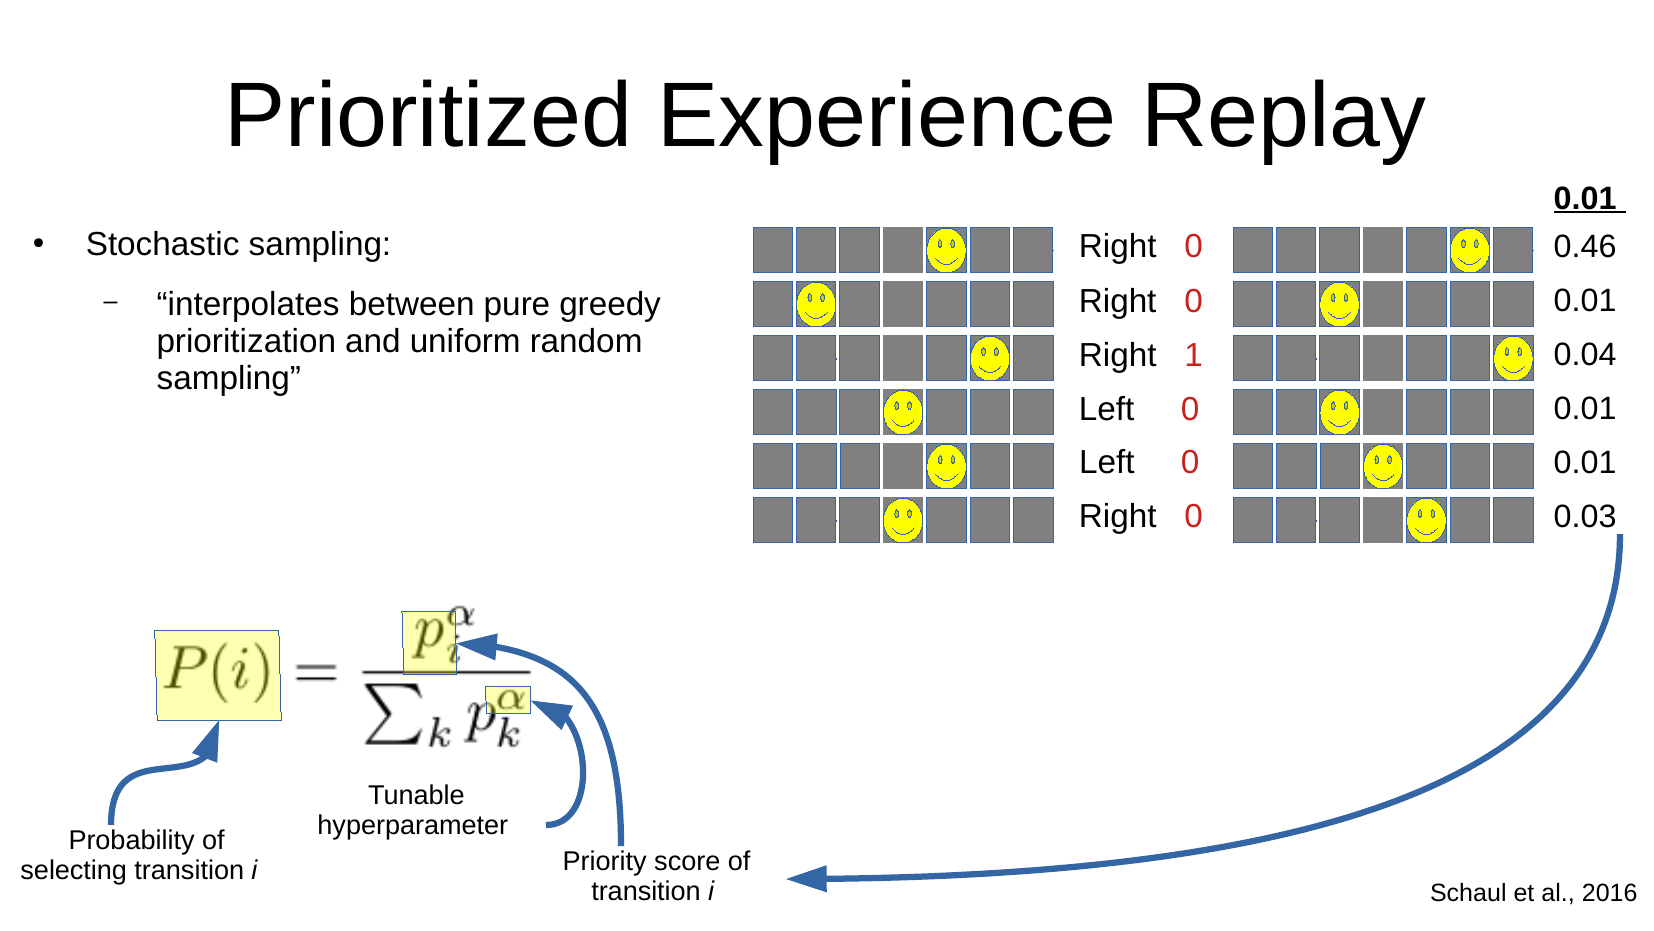

Prioritized Experience Replay
0.01
Stochastic sampling:
“interpolates between pure greedy prioritization and uniform random sampling”
provides >0 sampling probability for all transitions
avoids overfitting by greedy method
Right 0
0.46
Right 0
0.01
Right 1
0.04
Left 0
0.01
# Left 0
0.01
Right 0
0.03
Tunable hyperparameter
Probability of selecting transition i
Priority score of transition i
Schaul et al., 2016